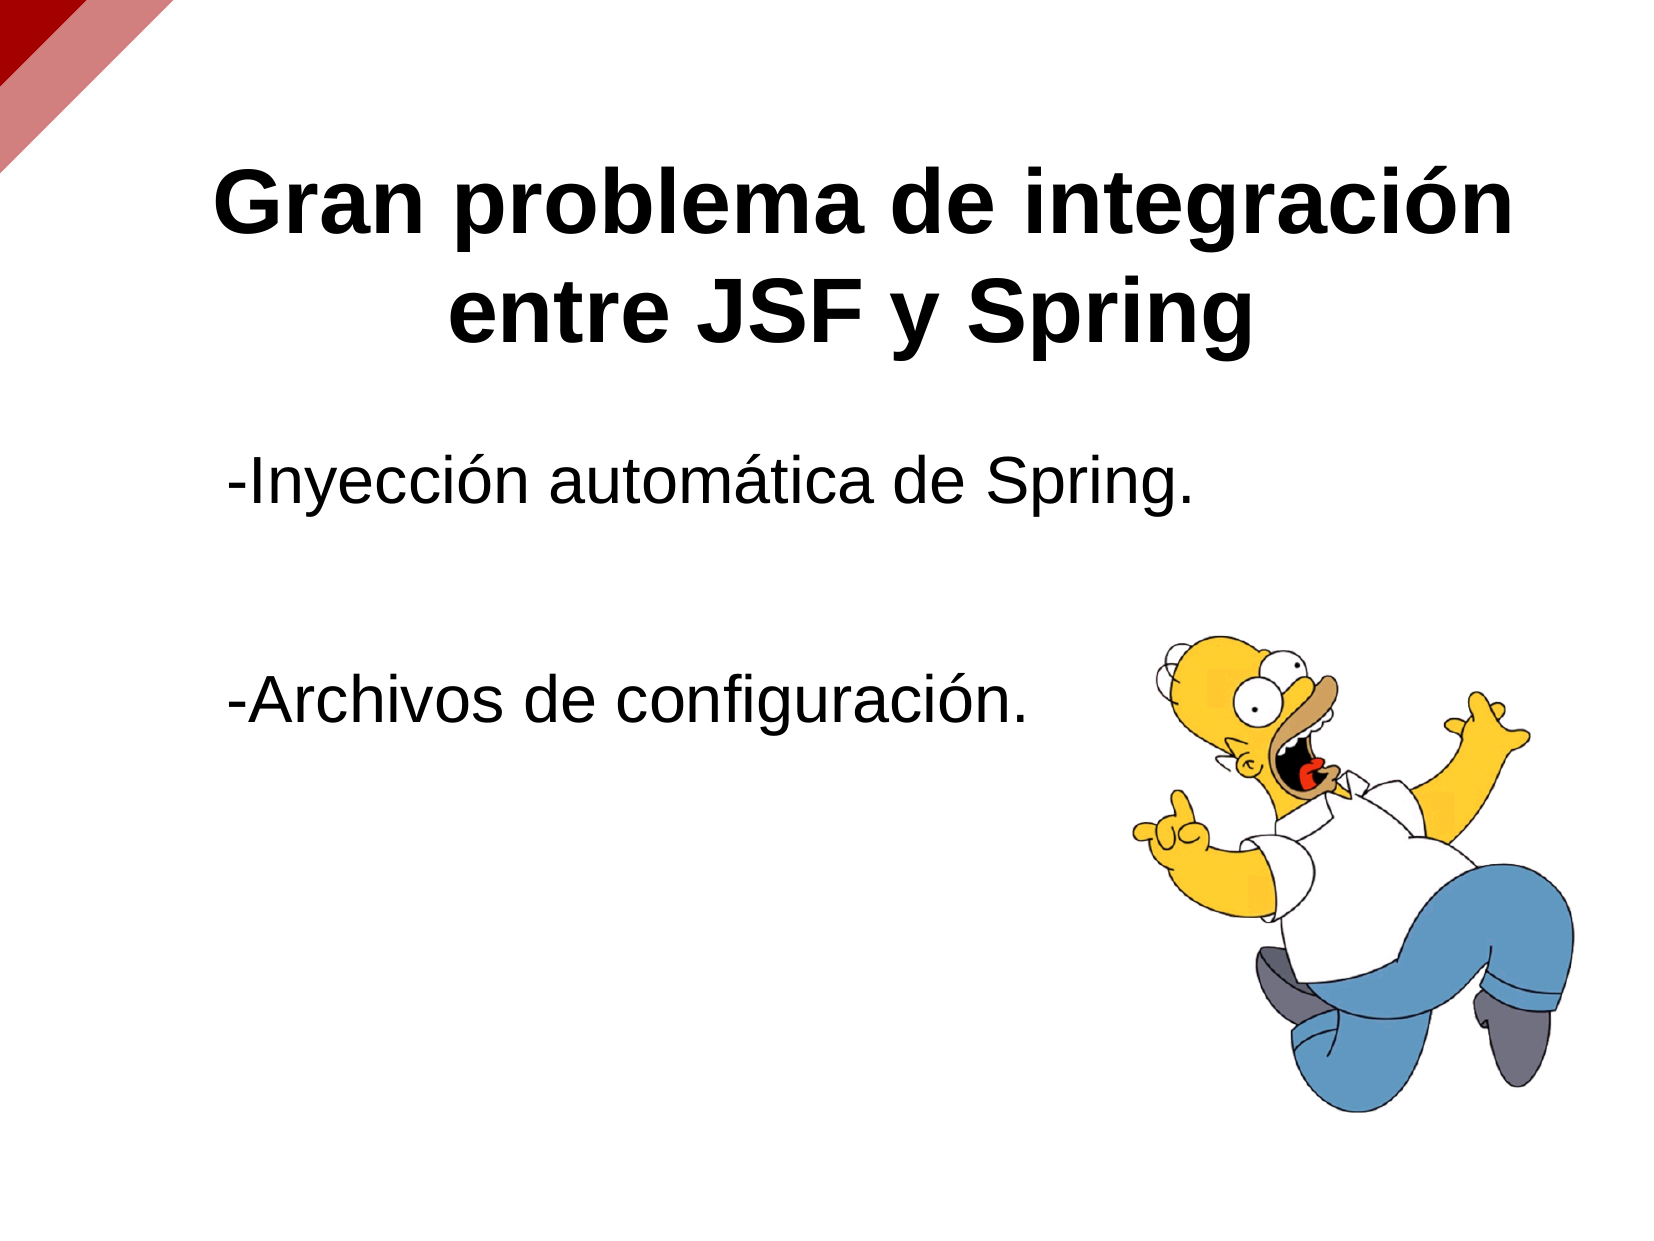

Gran problema de integración entre JSF y Spring
-Inyección automática de Spring.
-Archivos de configuración.